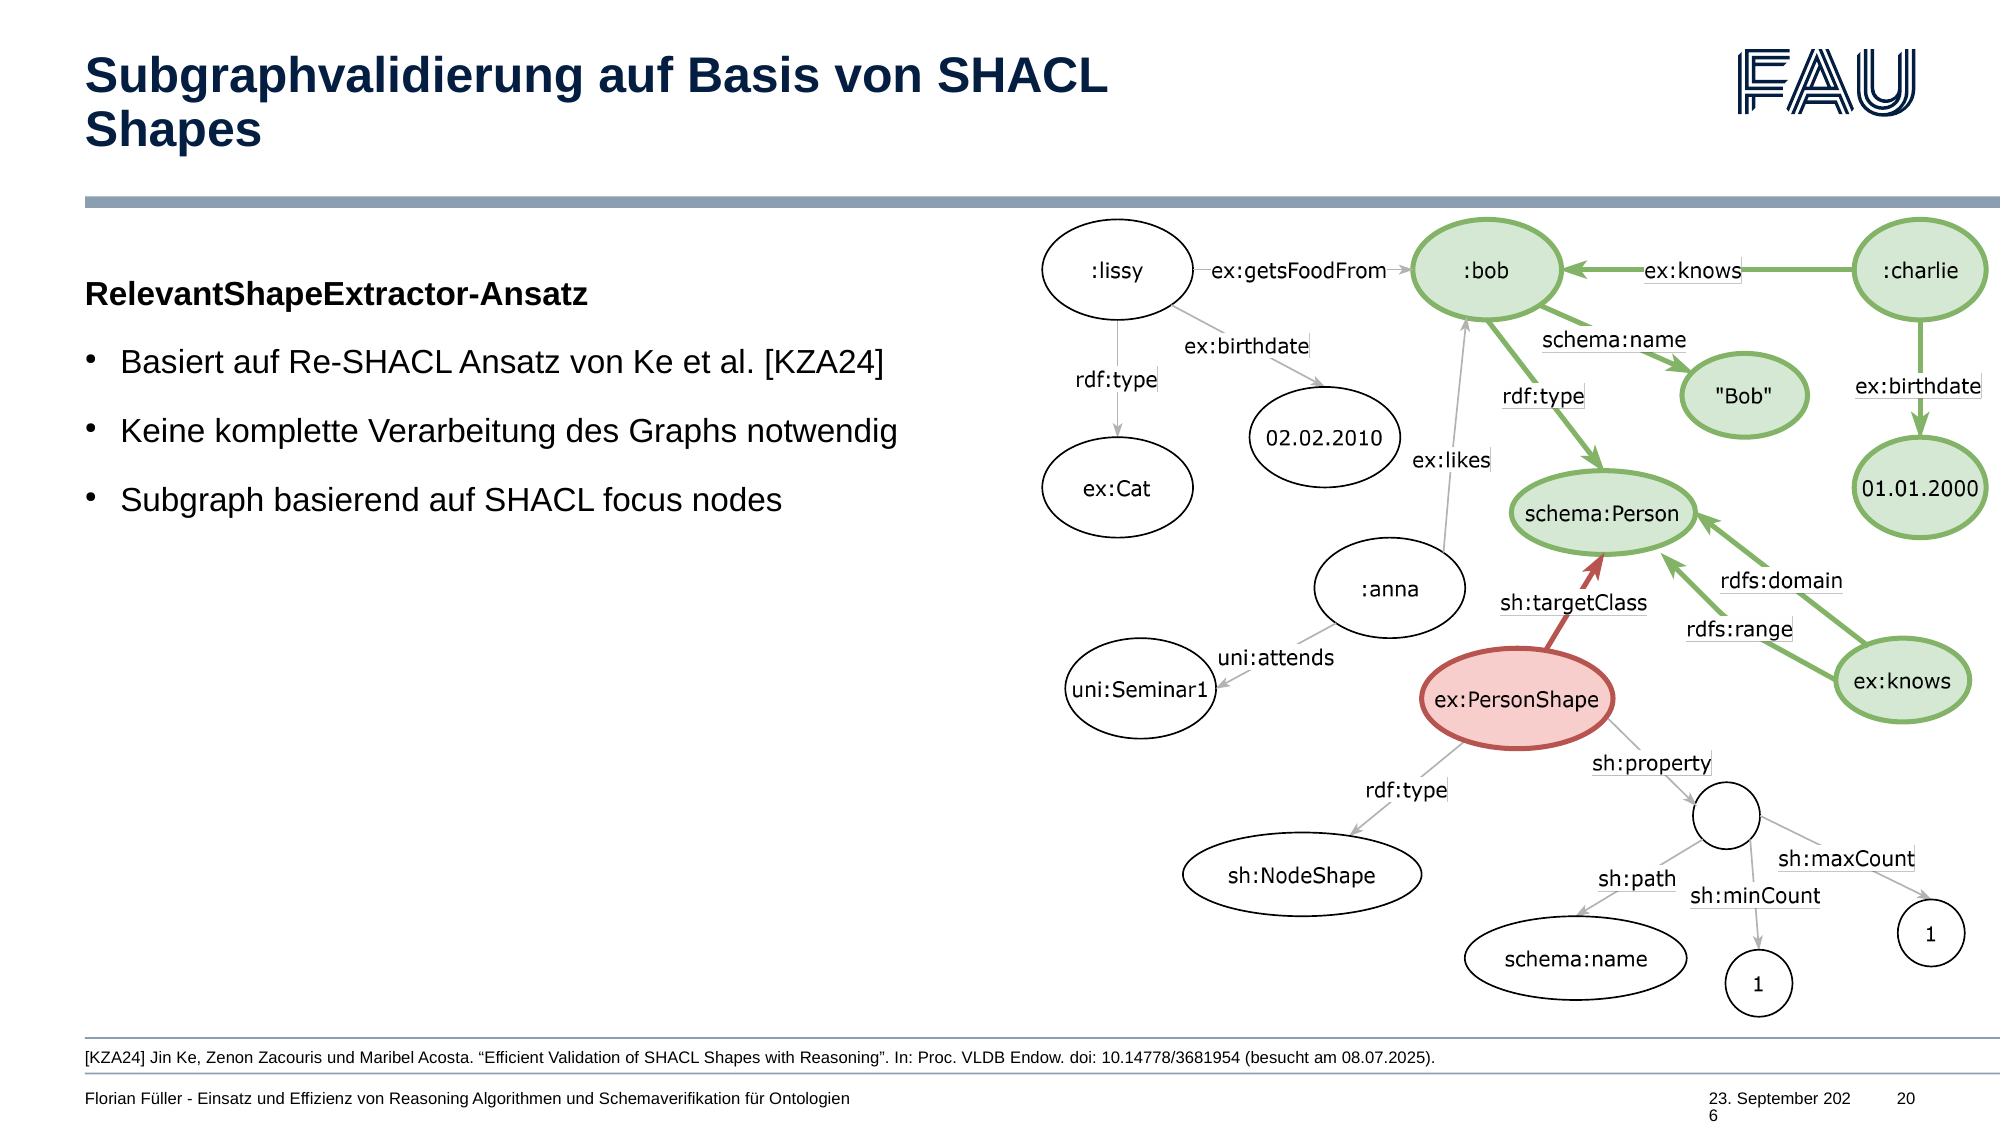

# Subgraphvalidierung auf Basis von SHACL
Shapes
RelevantShapeExtractor-Ansatz
Basiert auf Re-SHACL Ansatz von Ke et al. [KZA24]
Keine komplette Verarbeitung des Graphs notwendig
Subgraph basierend auf SHACL focus nodes
[KZA24] Jin Ke, Zenon Zacouris und Maribel Acosta. “Efficient Validation of SHACL Shapes with Reasoning”. In: Proc. VLDB Endow. doi: 10.14778/3681954 (besucht am 08.07.2025).
Florian Füller - Einsatz und Effizienz von Reasoning Algorithmen und Schemaverifikation für Ontologien